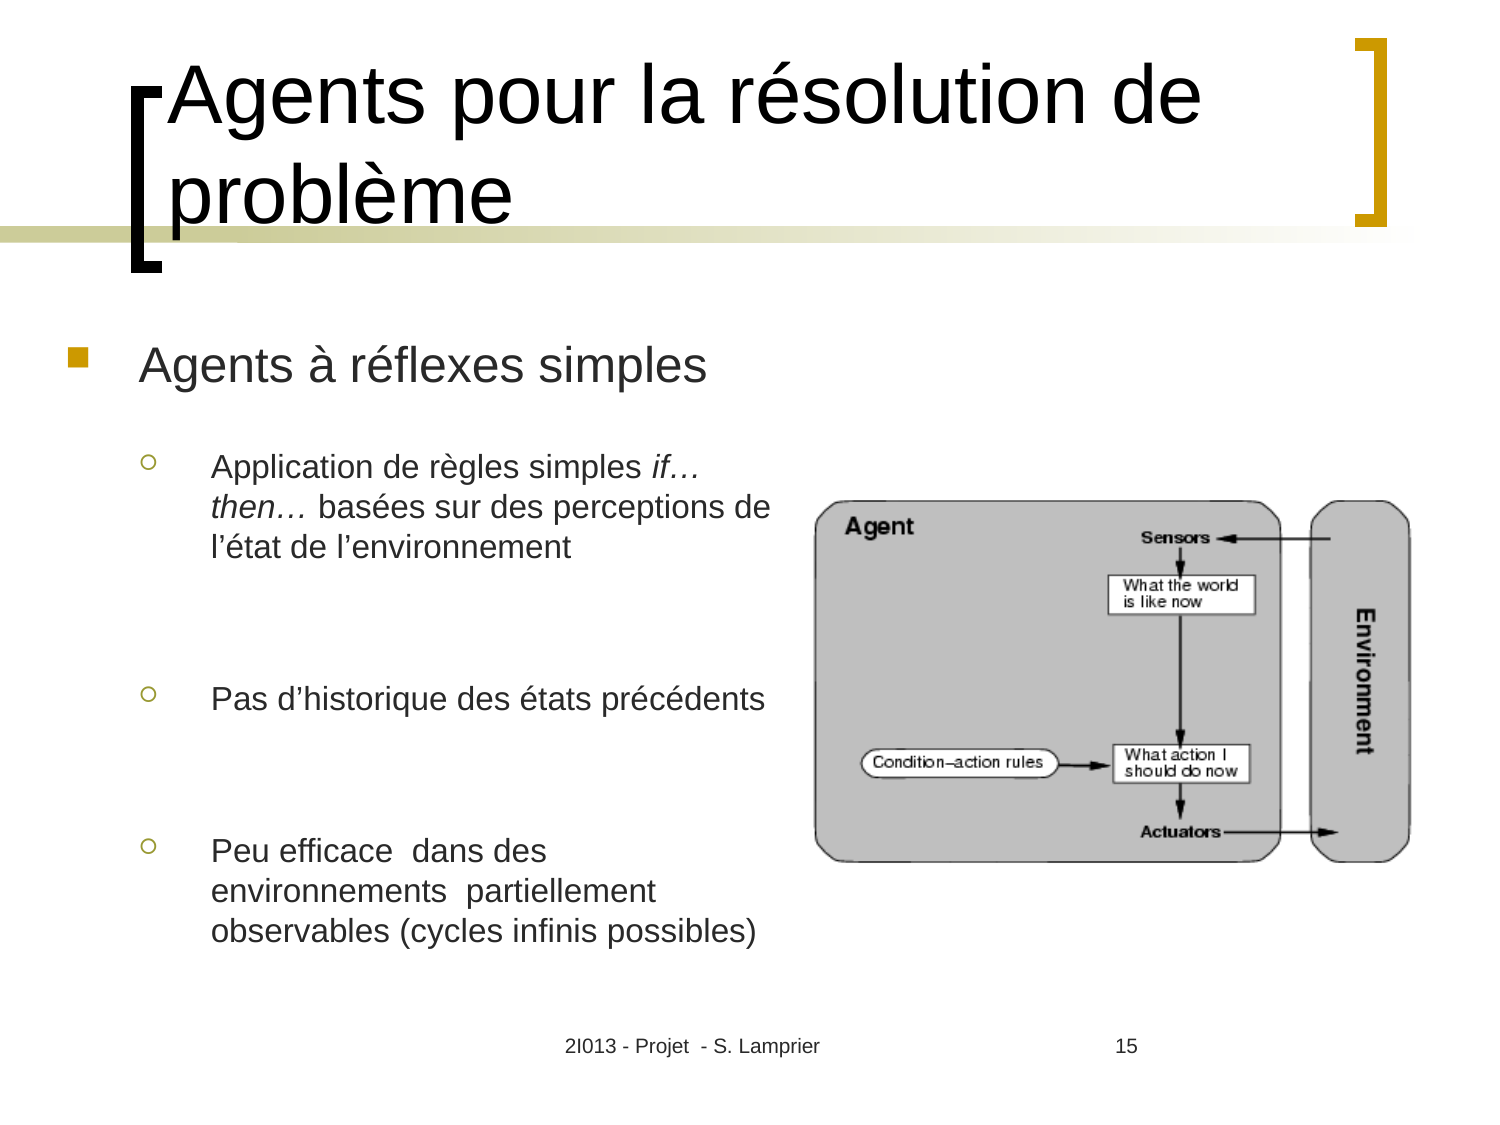

# Agents pour la résolution de problème
Agents à réflexes simples
Application de règles simples if… then… basées sur des perceptions de l’état de l’environnement
Pas d’historique des états précédents
Peu efficace dans des environnements partiellement observables (cycles infinis possibles)
2I013 - Projet - S. Lamprier